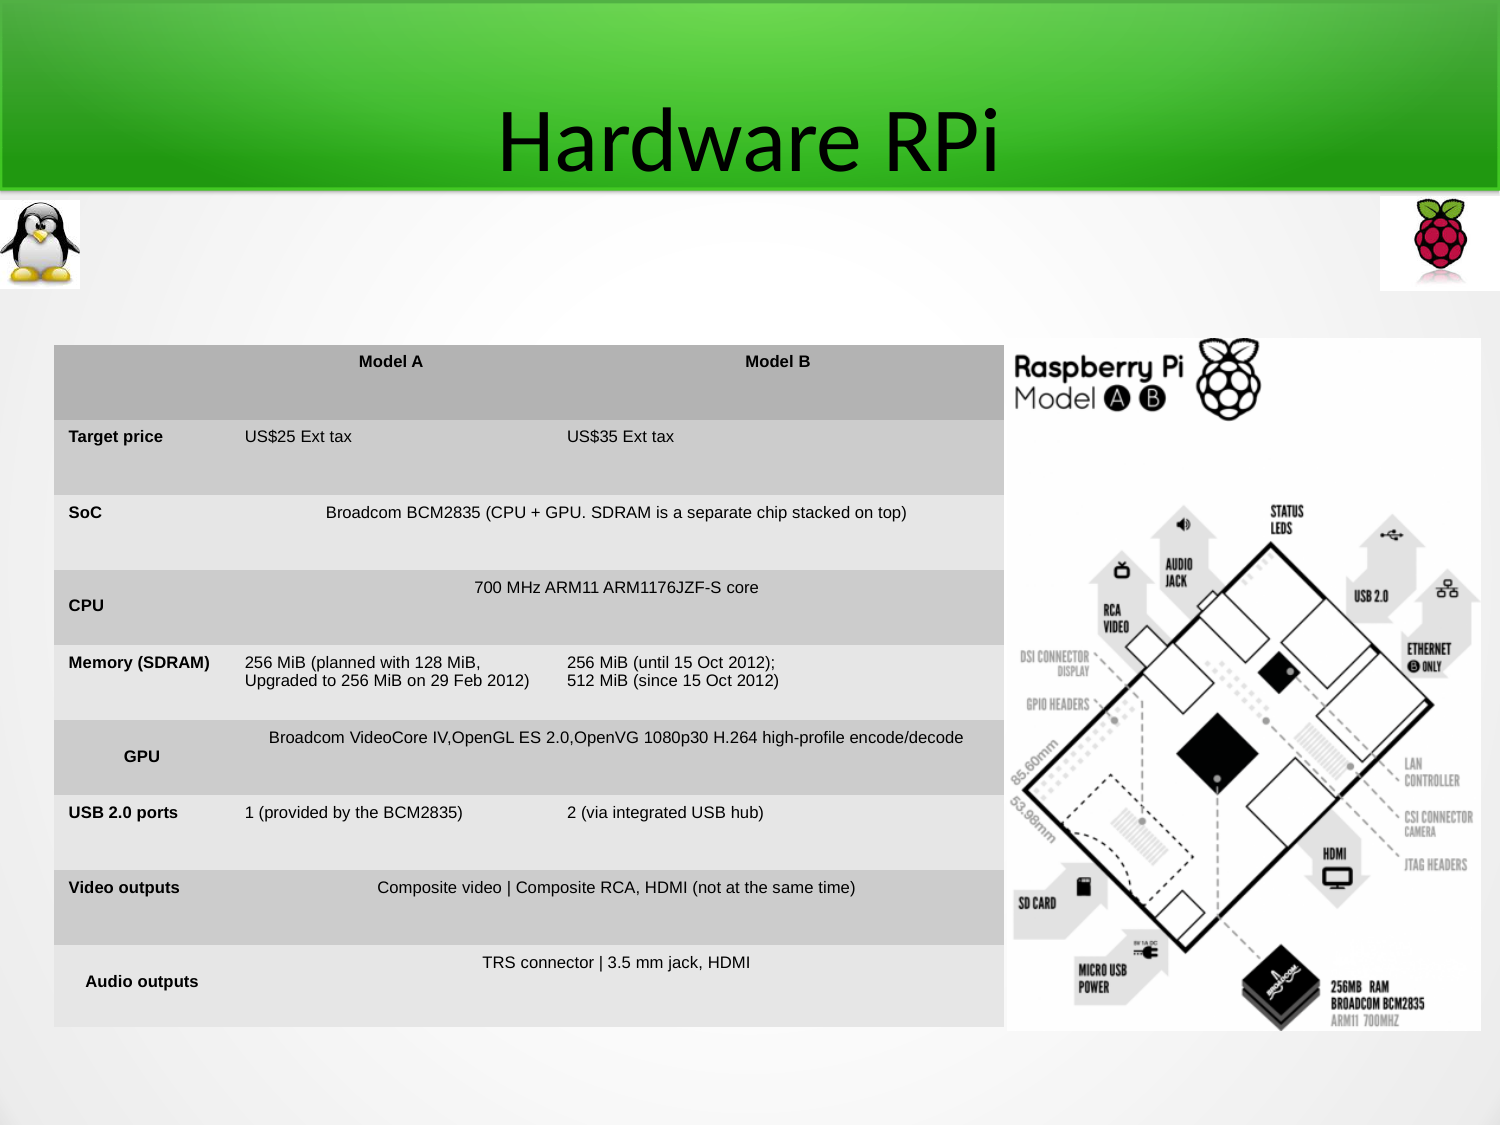

# Hardware RPi
| | Model A | Model B |
| --- | --- | --- |
| Target price | US$25 Ext tax | US$35 Ext tax |
| SoC | Broadcom BCM2835 (CPU + GPU. SDRAM is a separate chip stacked on top) | |
| CPU | 700 MHz ARM11 ARM1176JZF-S core | |
| Memory (SDRAM) | 256 MiB (planned with 128 MiB, Upgraded to 256 MiB on 29 Feb 2012) | 256 MiB (until 15 Oct 2012); 512 MiB (since 15 Oct 2012) |
| GPU | Broadcom VideoCore IV,OpenGL ES 2.0,OpenVG 1080p30 H.264 high-profile encode/decode | |
| USB 2.0 ports | 1 (provided by the BCM2835) | 2 (via integrated USB hub) |
| Video outputs | Composite video | Composite RCA, HDMI (not at the same time) | |
| Audio outputs | TRS connector | 3.5 mm jack, HDMI | |